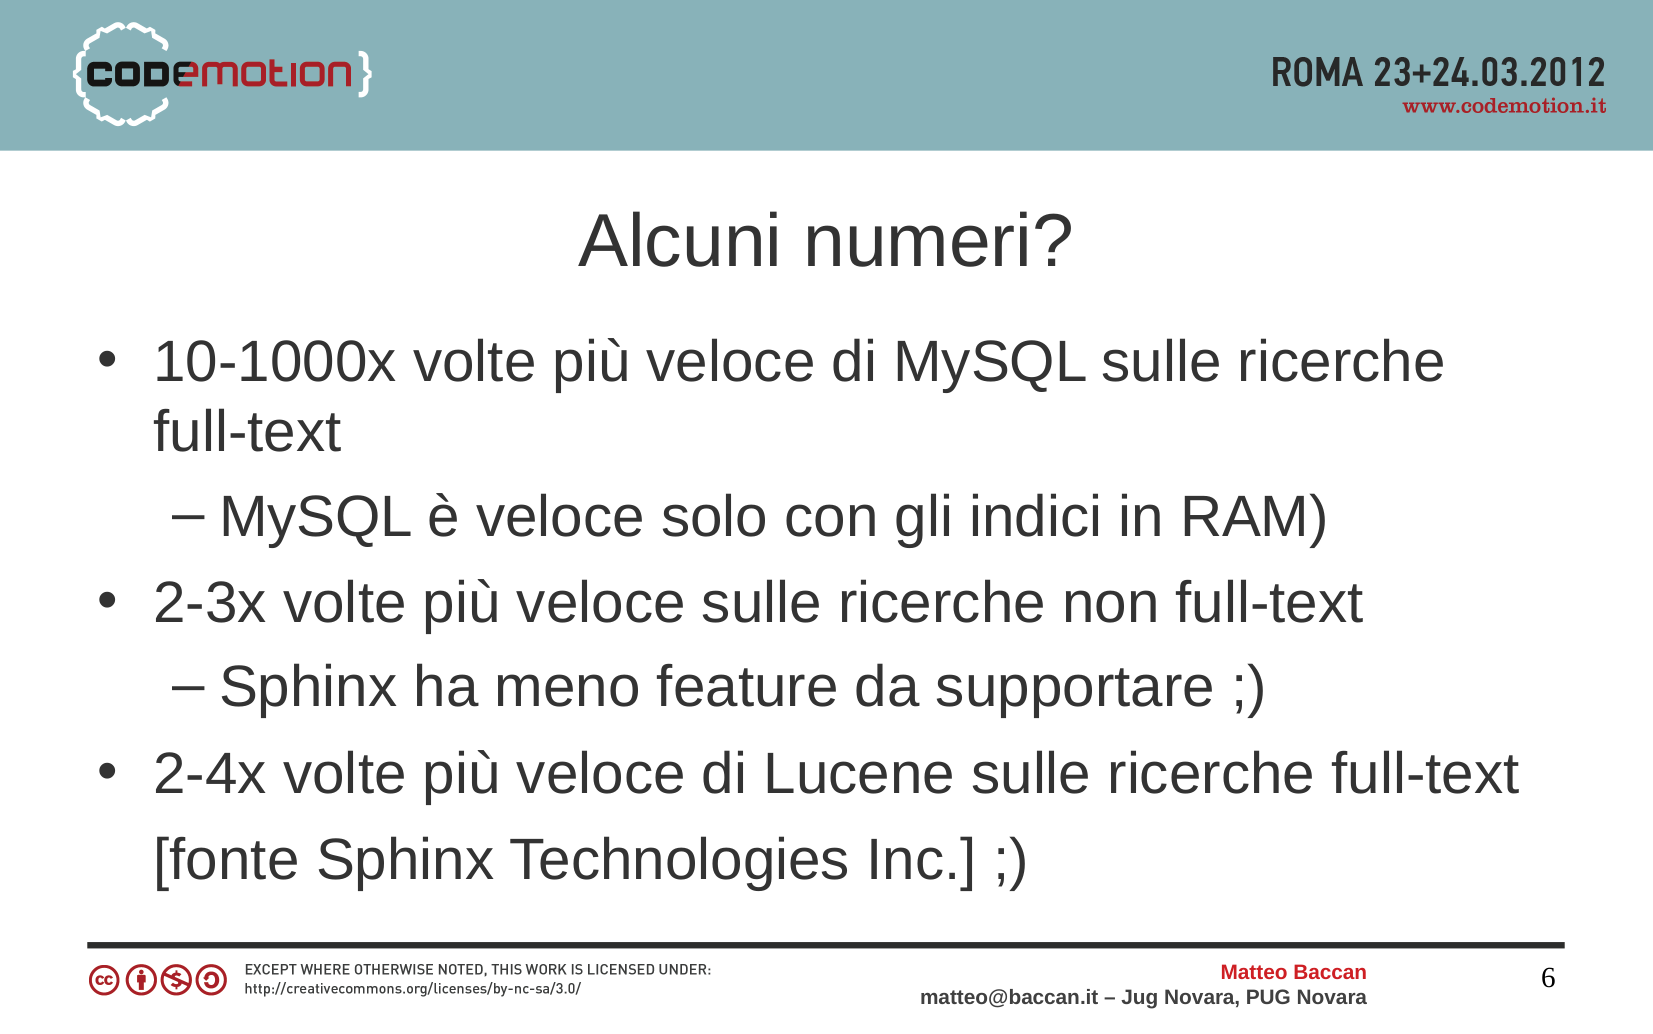

# Alcuni numeri?
10-1000x volte più veloce di MySQL sulle ricerche full-text
MySQL è veloce solo con gli indici in RAM)
2-3x volte più veloce sulle ricerche non full-text
Sphinx ha meno feature da supportare ;)
2-4x volte più veloce di Lucene sulle ricerche full-text
[fonte Sphinx Technologies Inc.] ;)
6